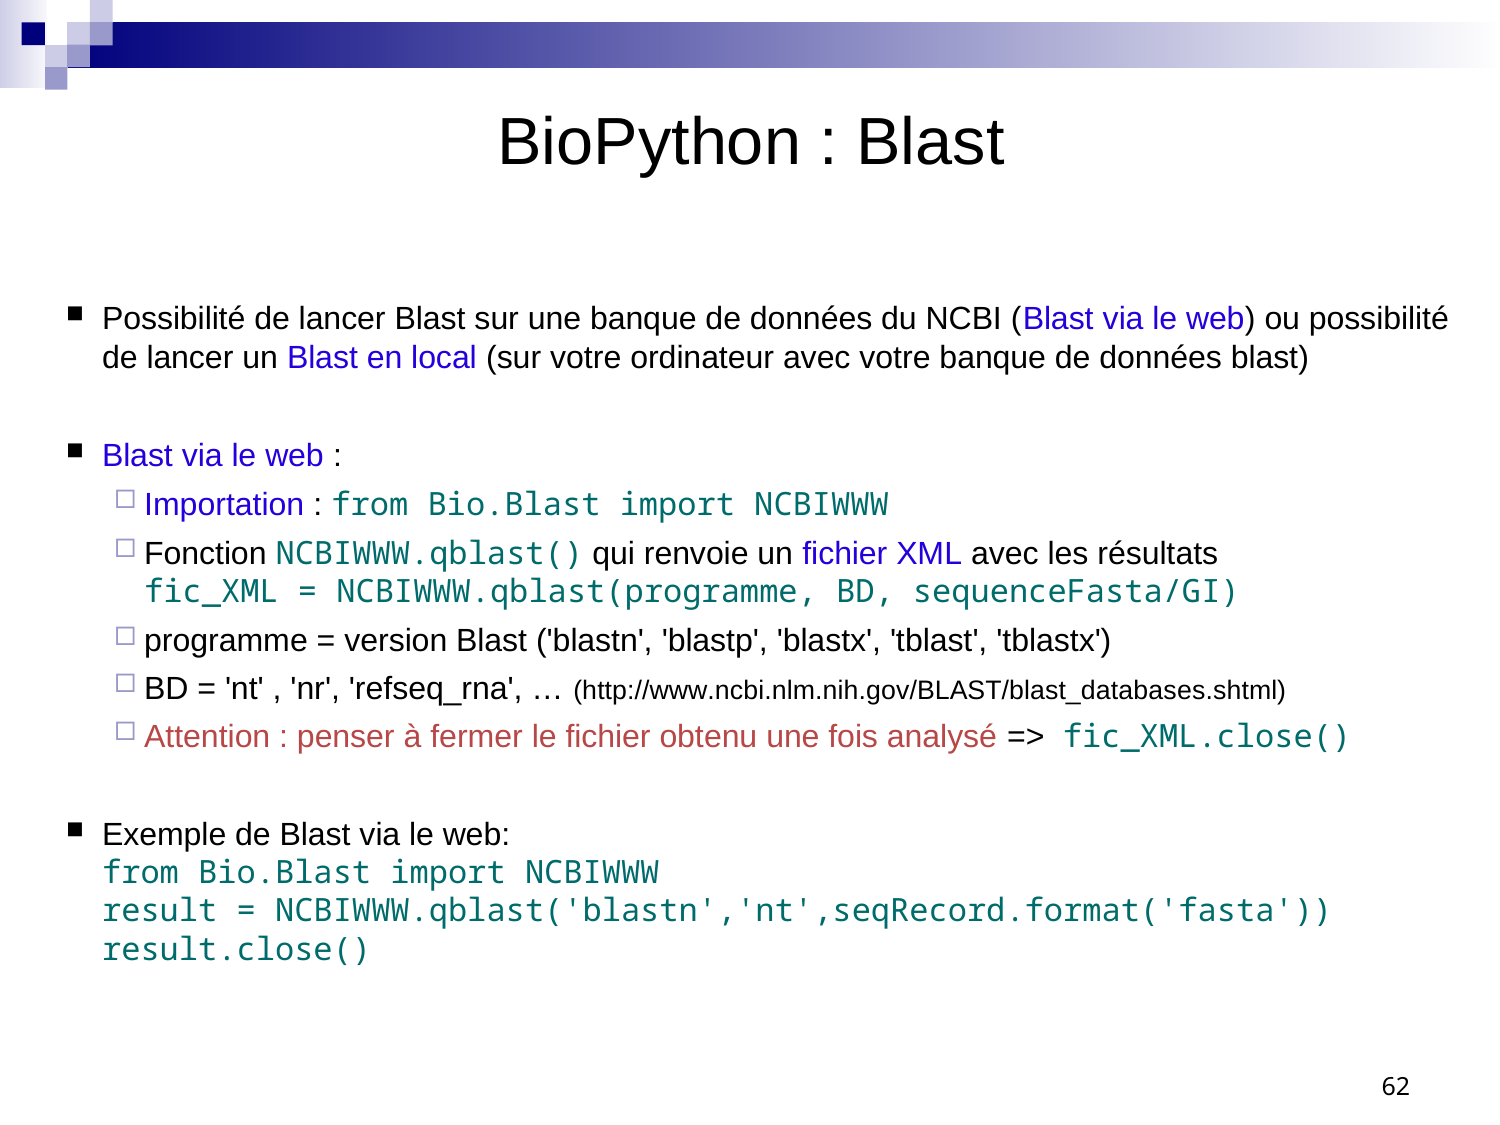

# BioPython : Blast
Possibilité de lancer Blast sur une banque de données du NCBI (Blast via le web) ou possibilité de lancer un Blast en local (sur votre ordinateur avec votre banque de données blast)
Blast via le web :
Importation : from Bio.Blast import NCBIWWW
Fonction NCBIWWW.qblast() qui renvoie un fichier XML avec les résultats
fic_XML = NCBIWWW.qblast(programme, BD, sequenceFasta/GI)
programme = version Blast ('blastn', 'blastp', 'blastx', 'tblast', 'tblastx')
BD = 'nt' , 'nr', 'refseq_rna', … (http://www.ncbi.nlm.nih.gov/BLAST/blast_databases.shtml)
Attention : penser à fermer le fichier obtenu une fois analysé => fic_XML.close()
Exemple de Blast via le web:
from Bio.Blast import NCBIWWW
result = NCBIWWW.qblast('blastn','nt',seqRecord.format('fasta'))
result.close()
62